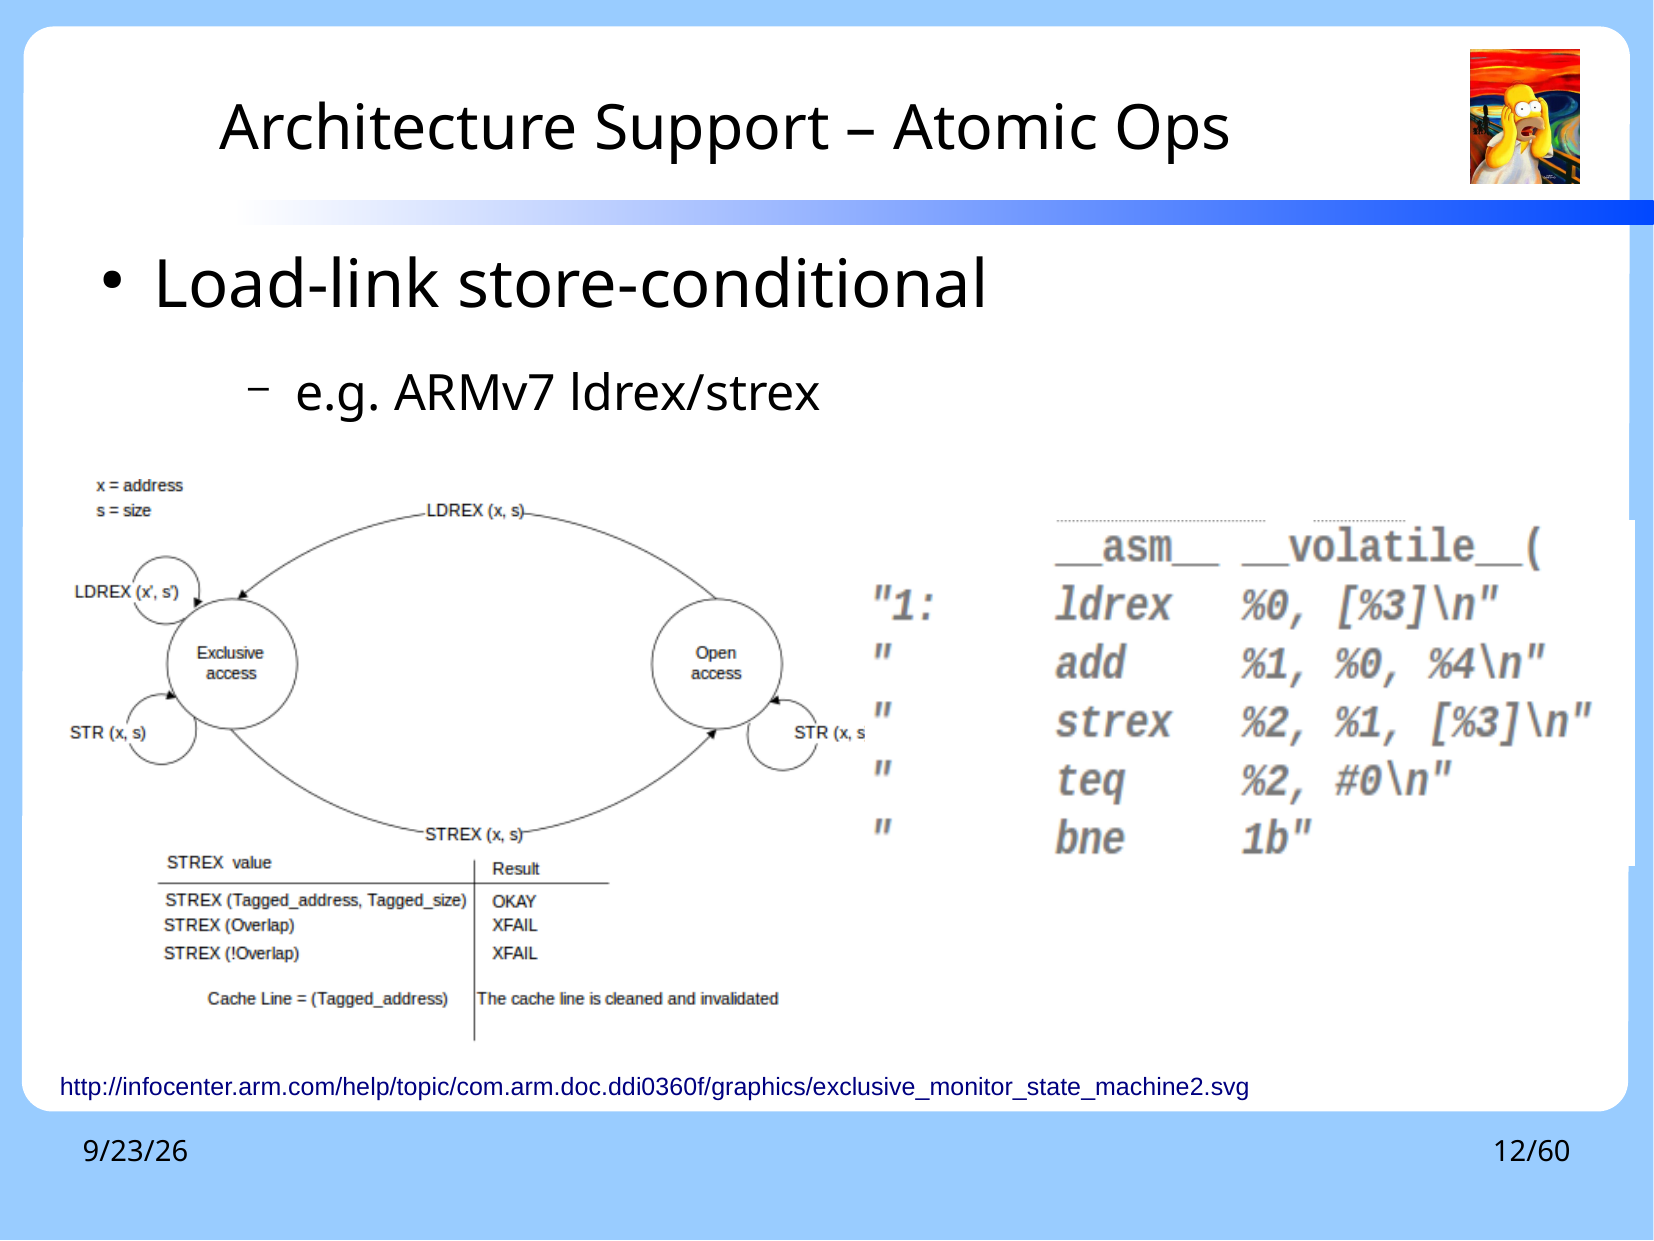

# Architecture Support – Atomic Ops
Load-link store-conditional
e.g. ARMv7 ldrex/strex
http://infocenter.arm.com/help/topic/com.arm.doc.ddi0360f/graphics/exclusive_monitor_state_machine2.svg
12